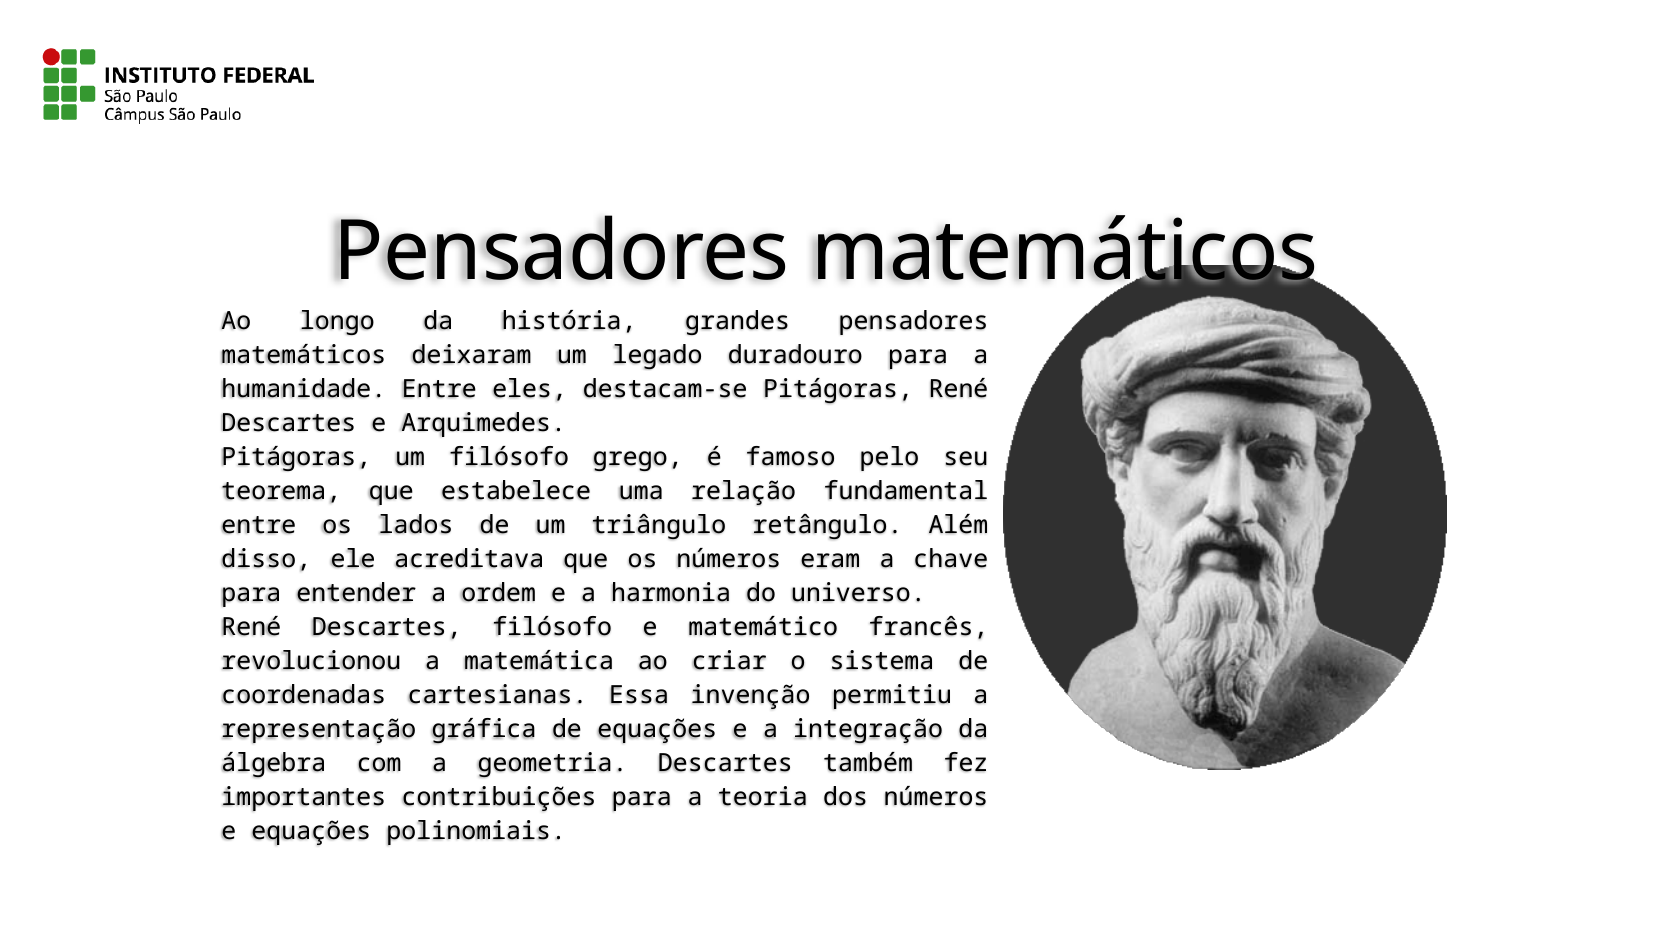

# Pensadores matemáticos
Ao longo da história, grandes pensadores matemáticos deixaram um legado duradouro para a humanidade. Entre eles, destacam-se Pitágoras, René Descartes e Arquimedes.
Pitágoras, um filósofo grego, é famoso pelo seu teorema, que estabelece uma relação fundamental entre os lados de um triângulo retângulo. Além disso, ele acreditava que os números eram a chave para entender a ordem e a harmonia do universo.
René Descartes, filósofo e matemático francês, revolucionou a matemática ao criar o sistema de coordenadas cartesianas. Essa invenção permitiu a representação gráfica de equações e a integração da álgebra com a geometria. Descartes também fez importantes contribuições para a teoria dos números e equações polinomiais.